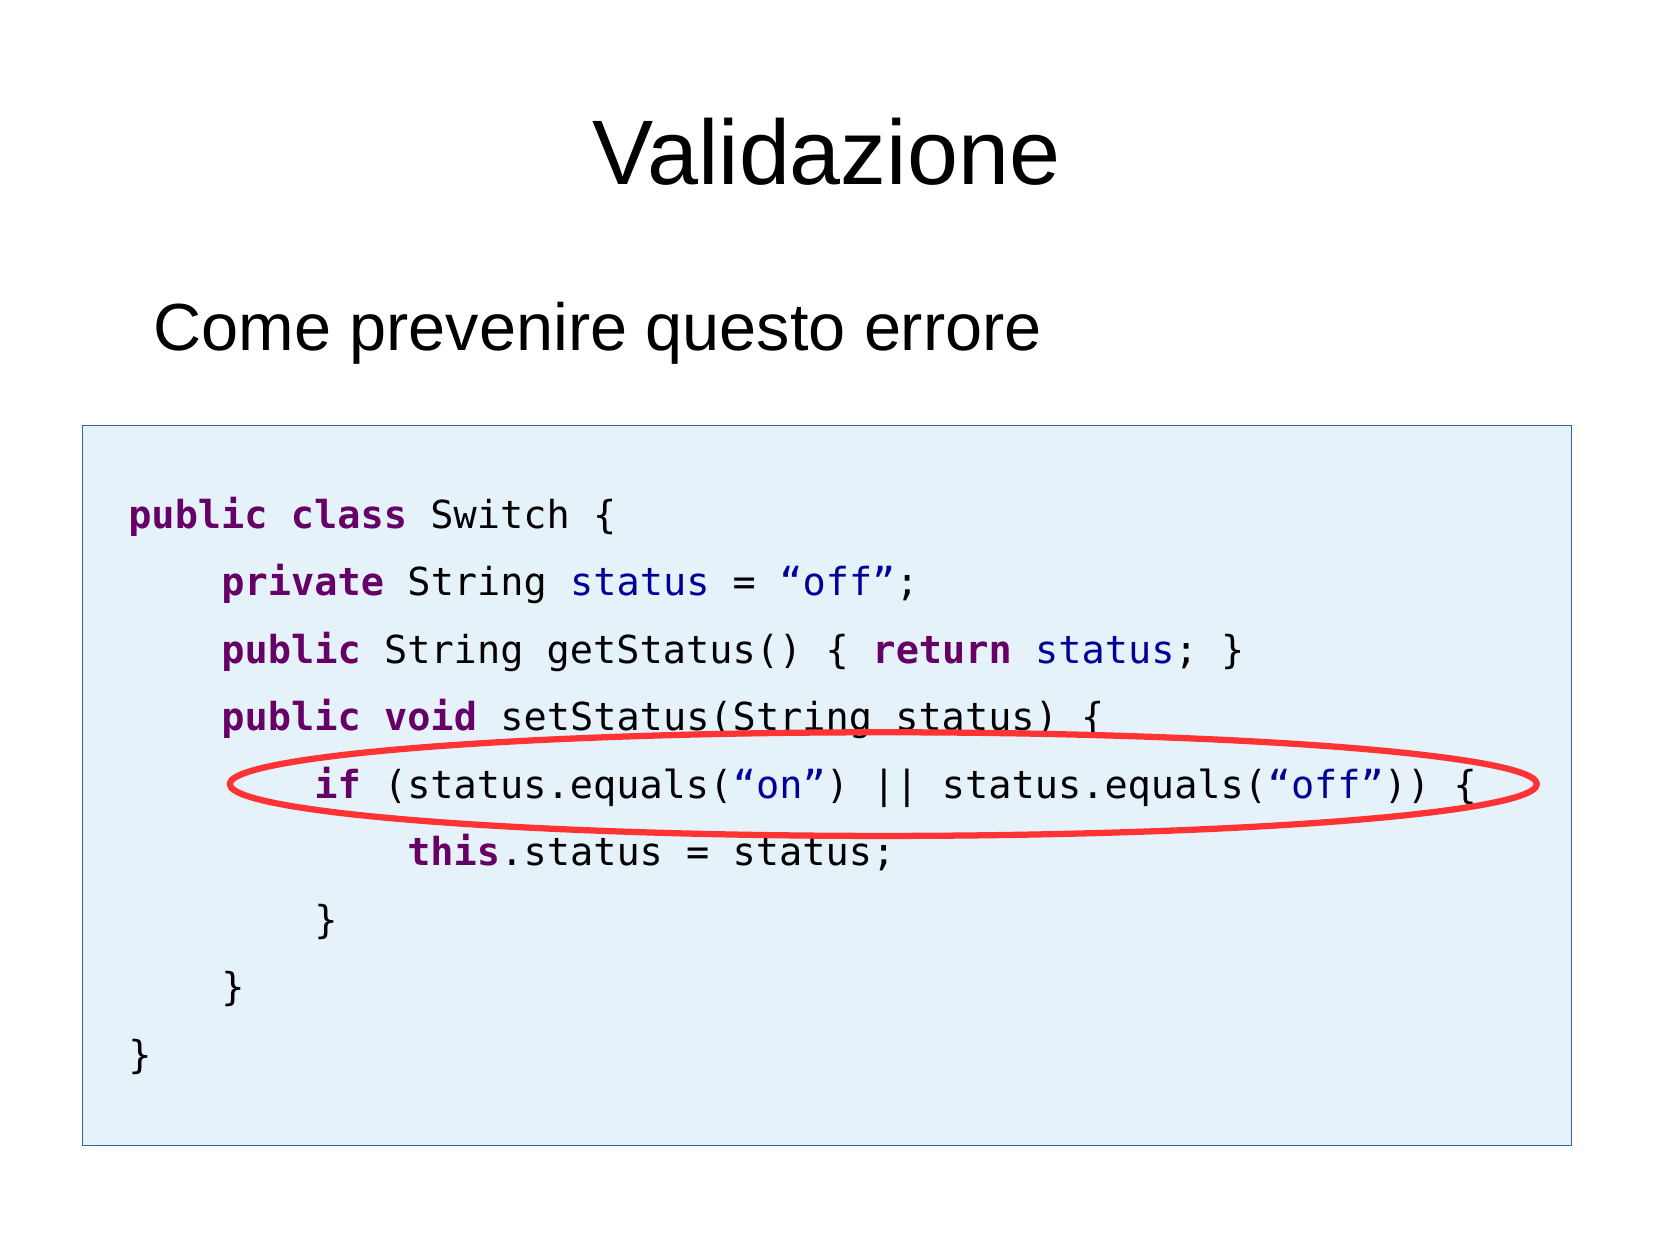

# Validazione
Come prevenire questo errore
public class Switch {
 private String status = “off”;
 public String getStatus() { return status; }
 public void setStatus(String status) {
 if (status.equals(“on”) || status.equals(“off”)) {
 this.status = status;
 }
 }
}